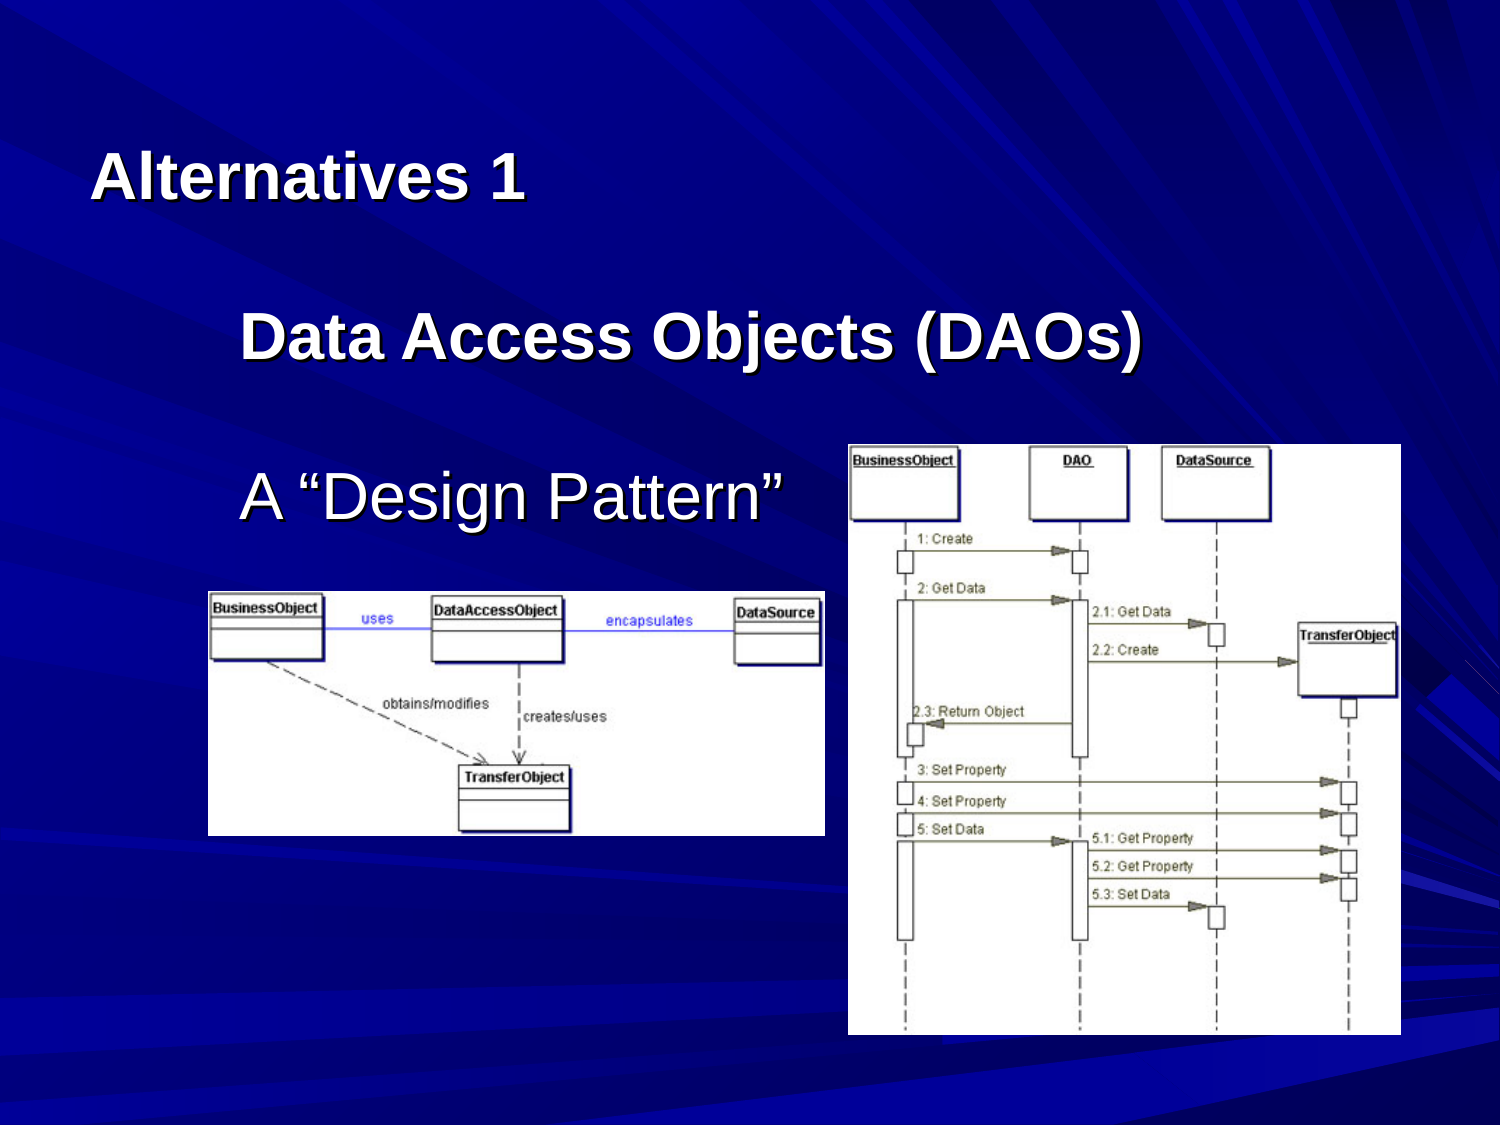

# Alternatives 1 Data Access Objects (DAOs) A “Design Pattern”